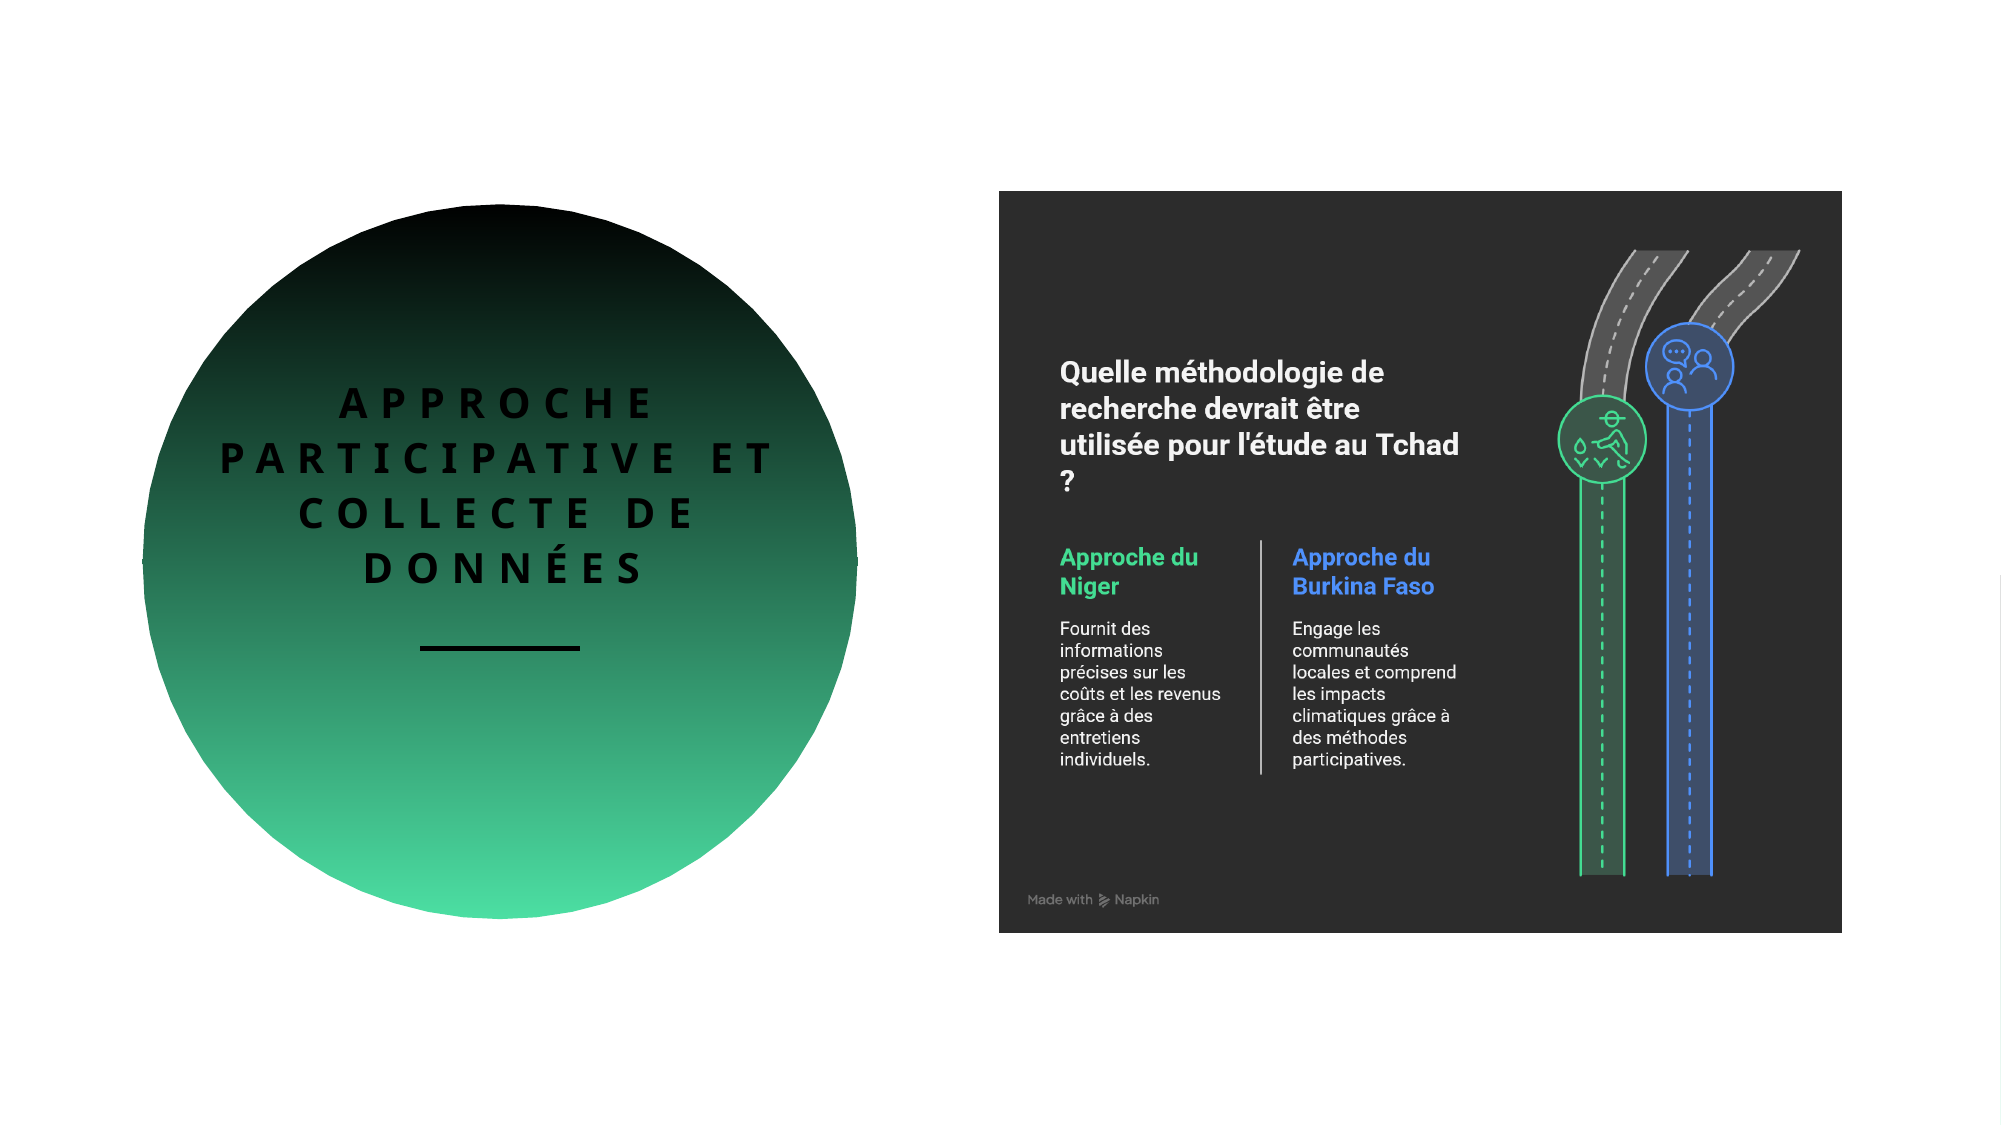

# Approche participative et collecte de données